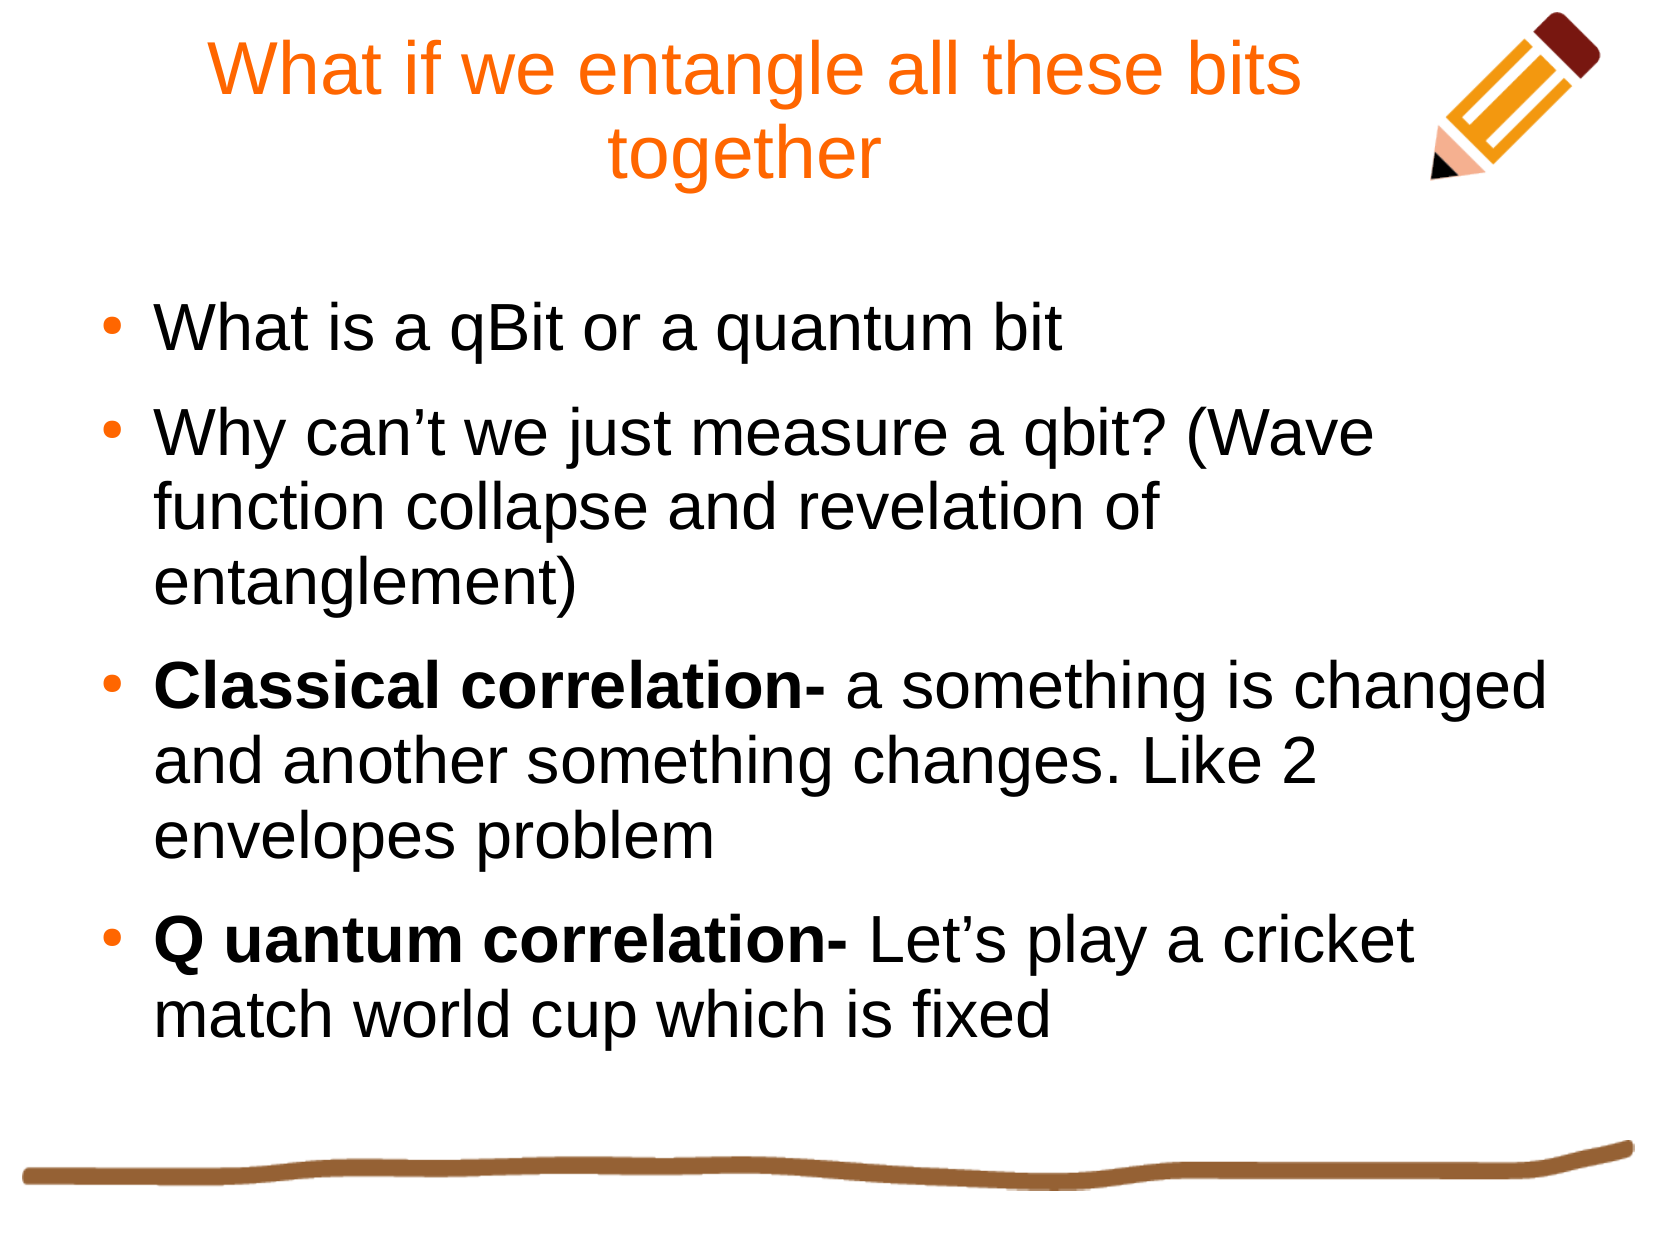

# What if we entangle all these bits together
What is a qBit or a quantum bit
Why can’t we just measure a qbit? (Wave function collapse and revelation of entanglement)
Classical correlation- a something is changed and another something changes. Like 2 envelopes problem
Q uantum correlation- Let’s play a cricket match world cup which is fixed